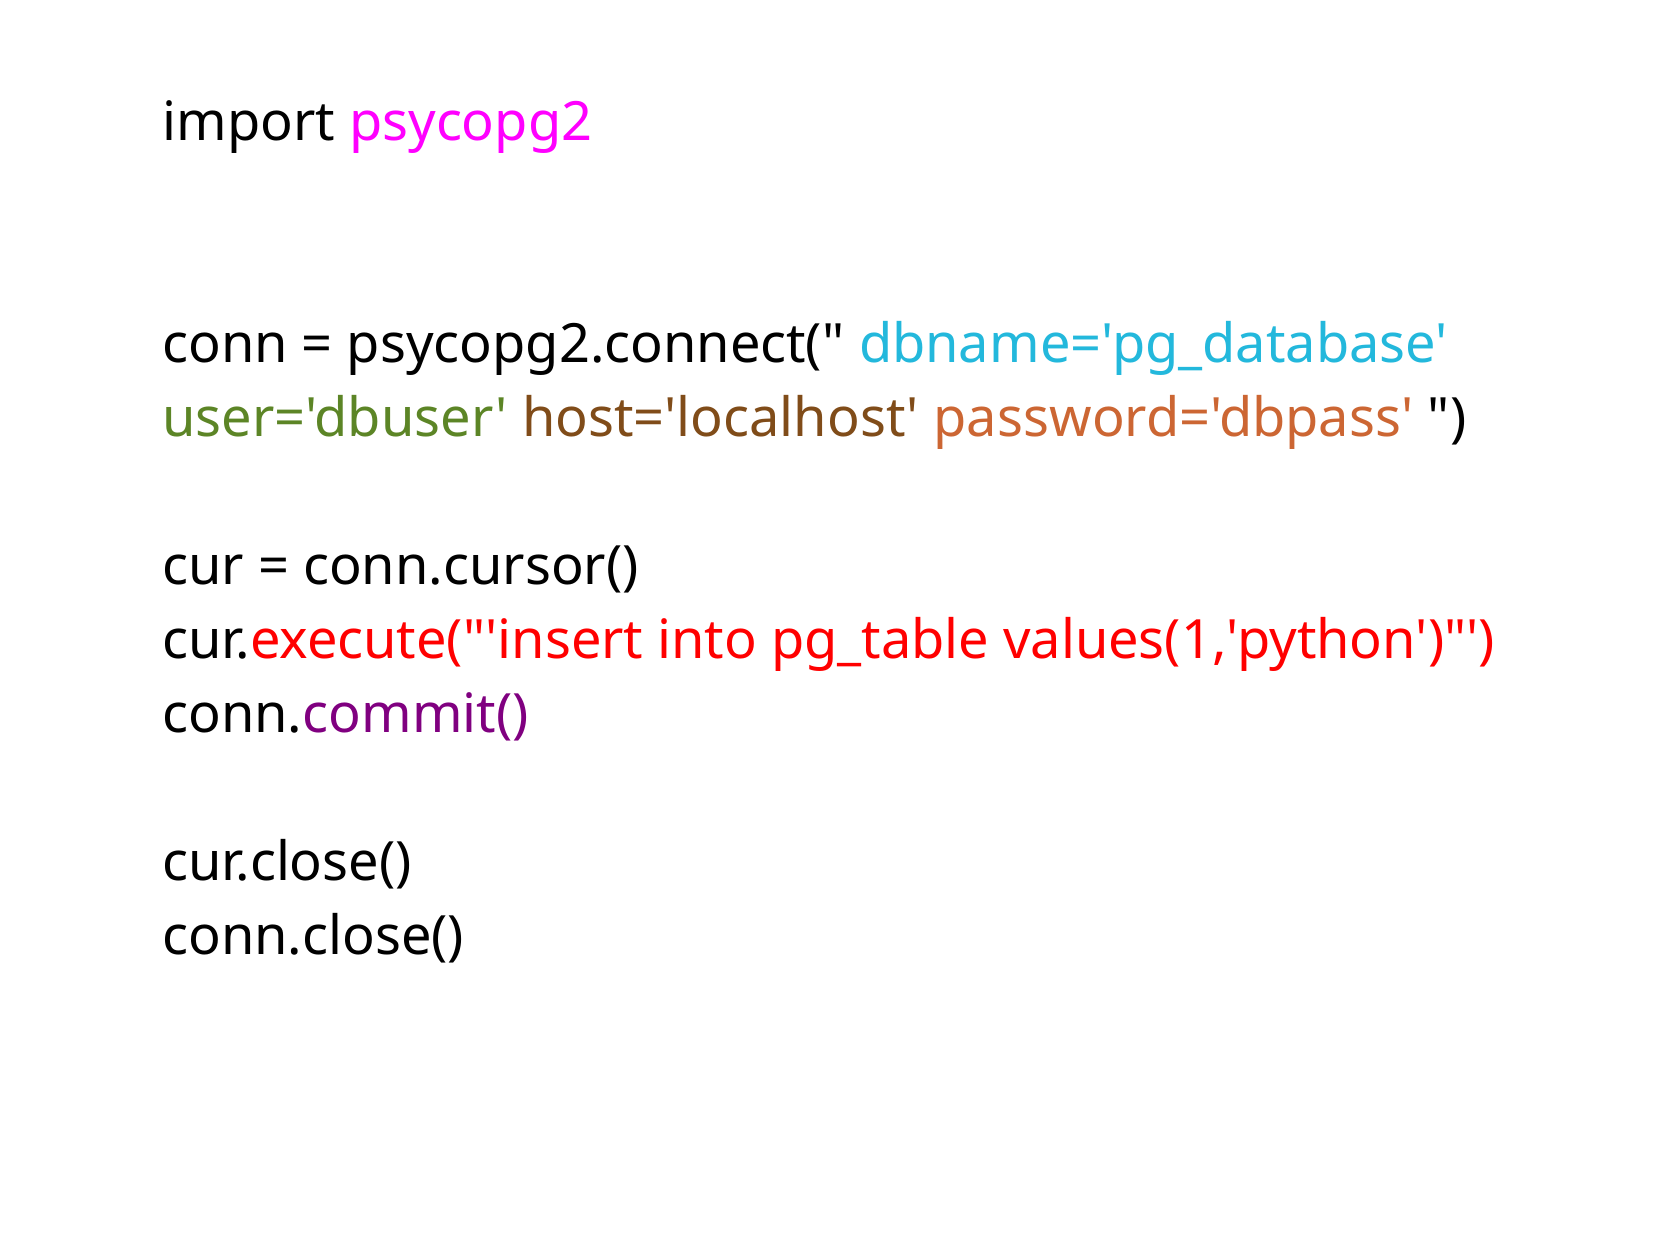

import psycopg2
conn = psycopg2.connect(" dbname='pg_database' user='dbuser' host='localhost' password='dbpass' ")
cur = conn.cursor()
cur.execute("'insert into pg_table values(1,'python')"')
conn.commit()
cur.close()
conn.close()